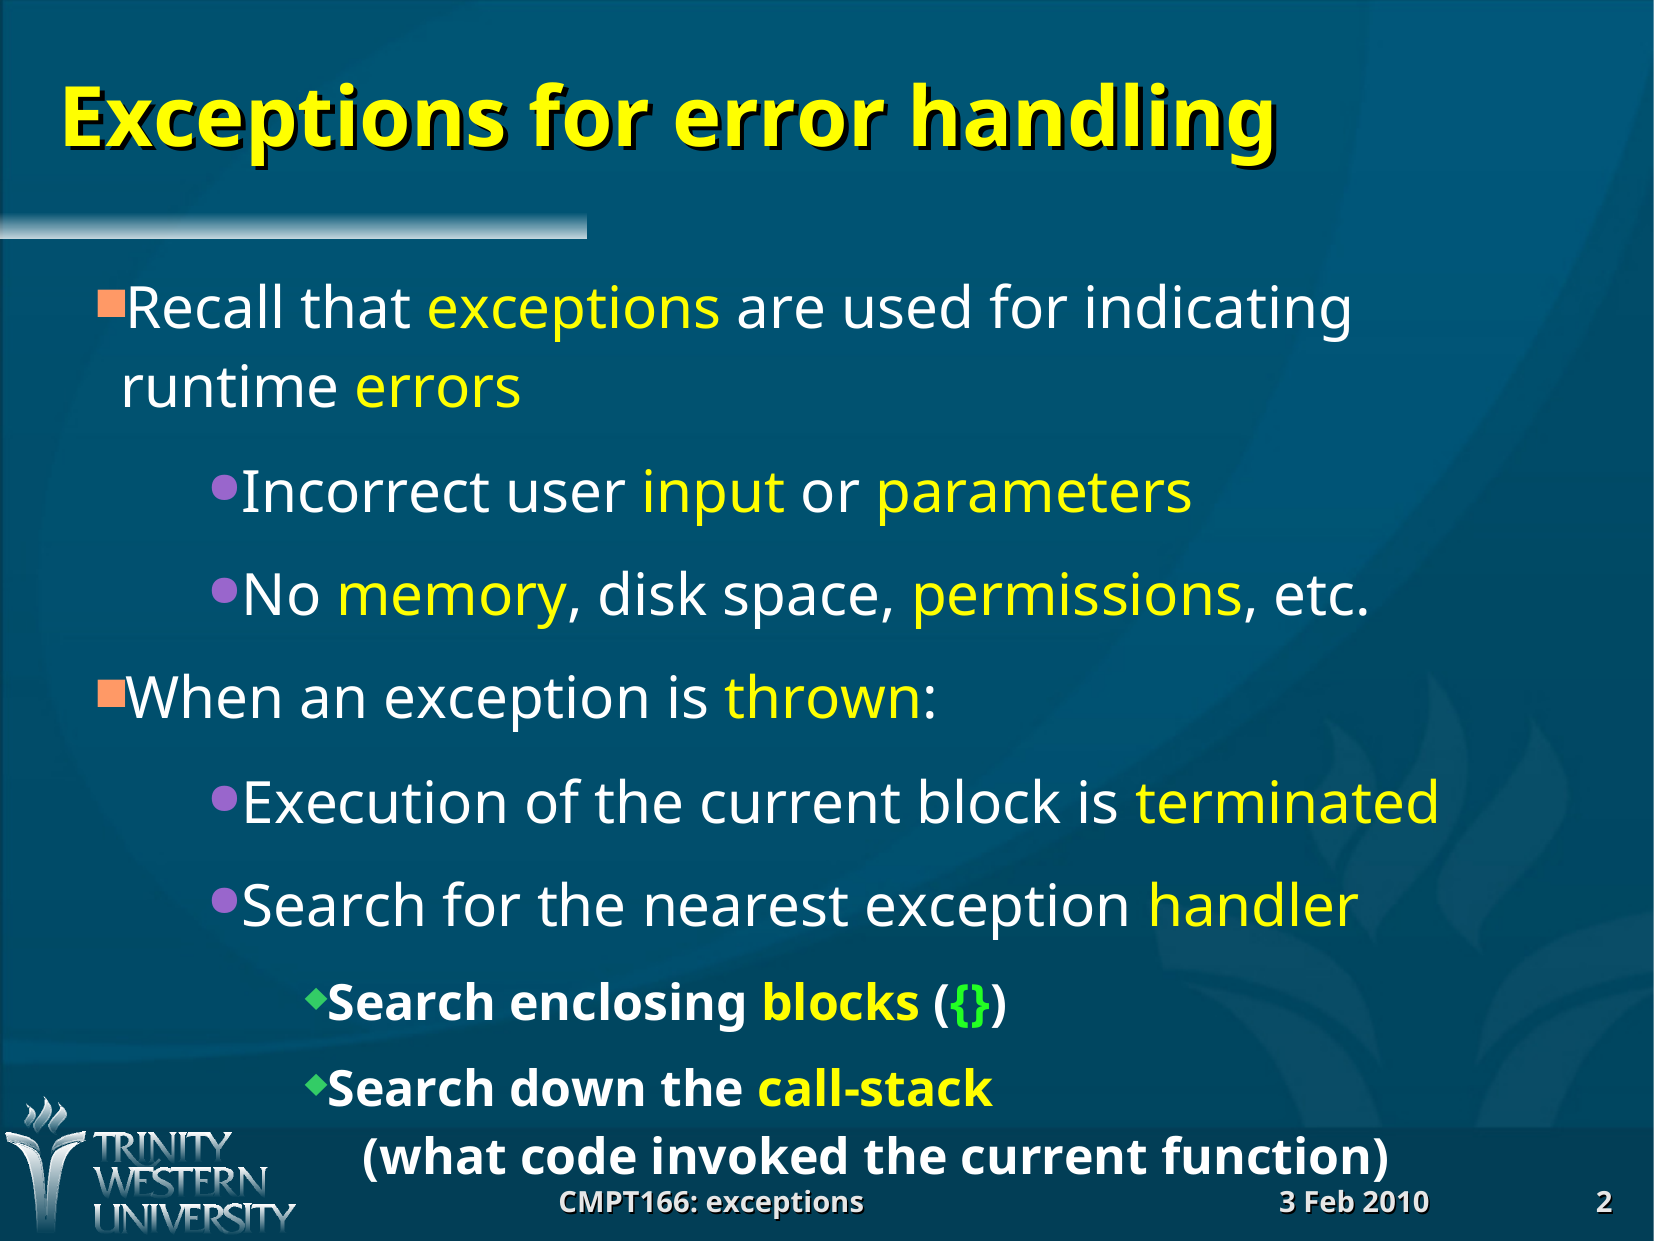

# Exceptions for error handling
Recall that exceptions are used for indicating runtime errors
Incorrect user input or parameters
No memory, disk space, permissions, etc.
When an exception is thrown:
Execution of the current block is terminated
Search for the nearest exception handler
Search enclosing blocks ({})
Search down the call-stack
(what code invoked the current function)
CMPT166: exceptions
3 Feb 2010
2